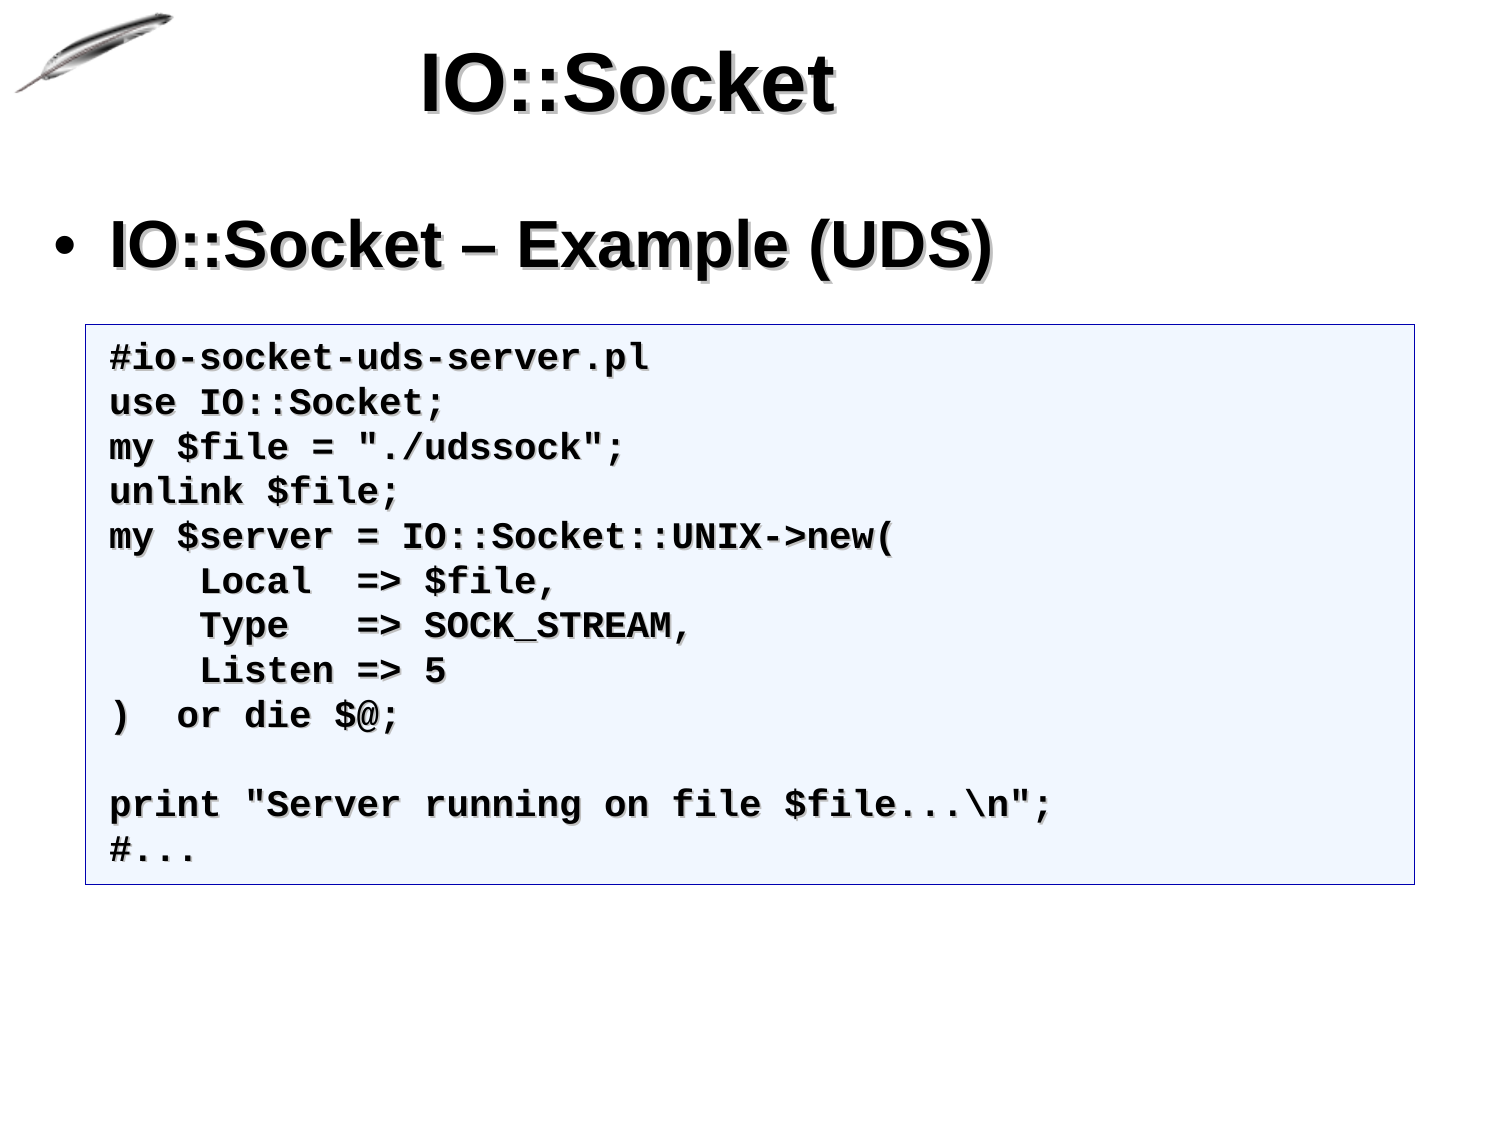

# IO::Socket
IO::Socket – Example (UDS)
#io-socket-uds-server.pl
use IO::Socket;
my $file = "./udssock";
unlink $file;
my $server = IO::Socket::UNIX->new(
 Local => $file,
 Type => SOCK_STREAM,
 Listen => 5
) or die $@;
print "Server running on file $file...\n";
#...